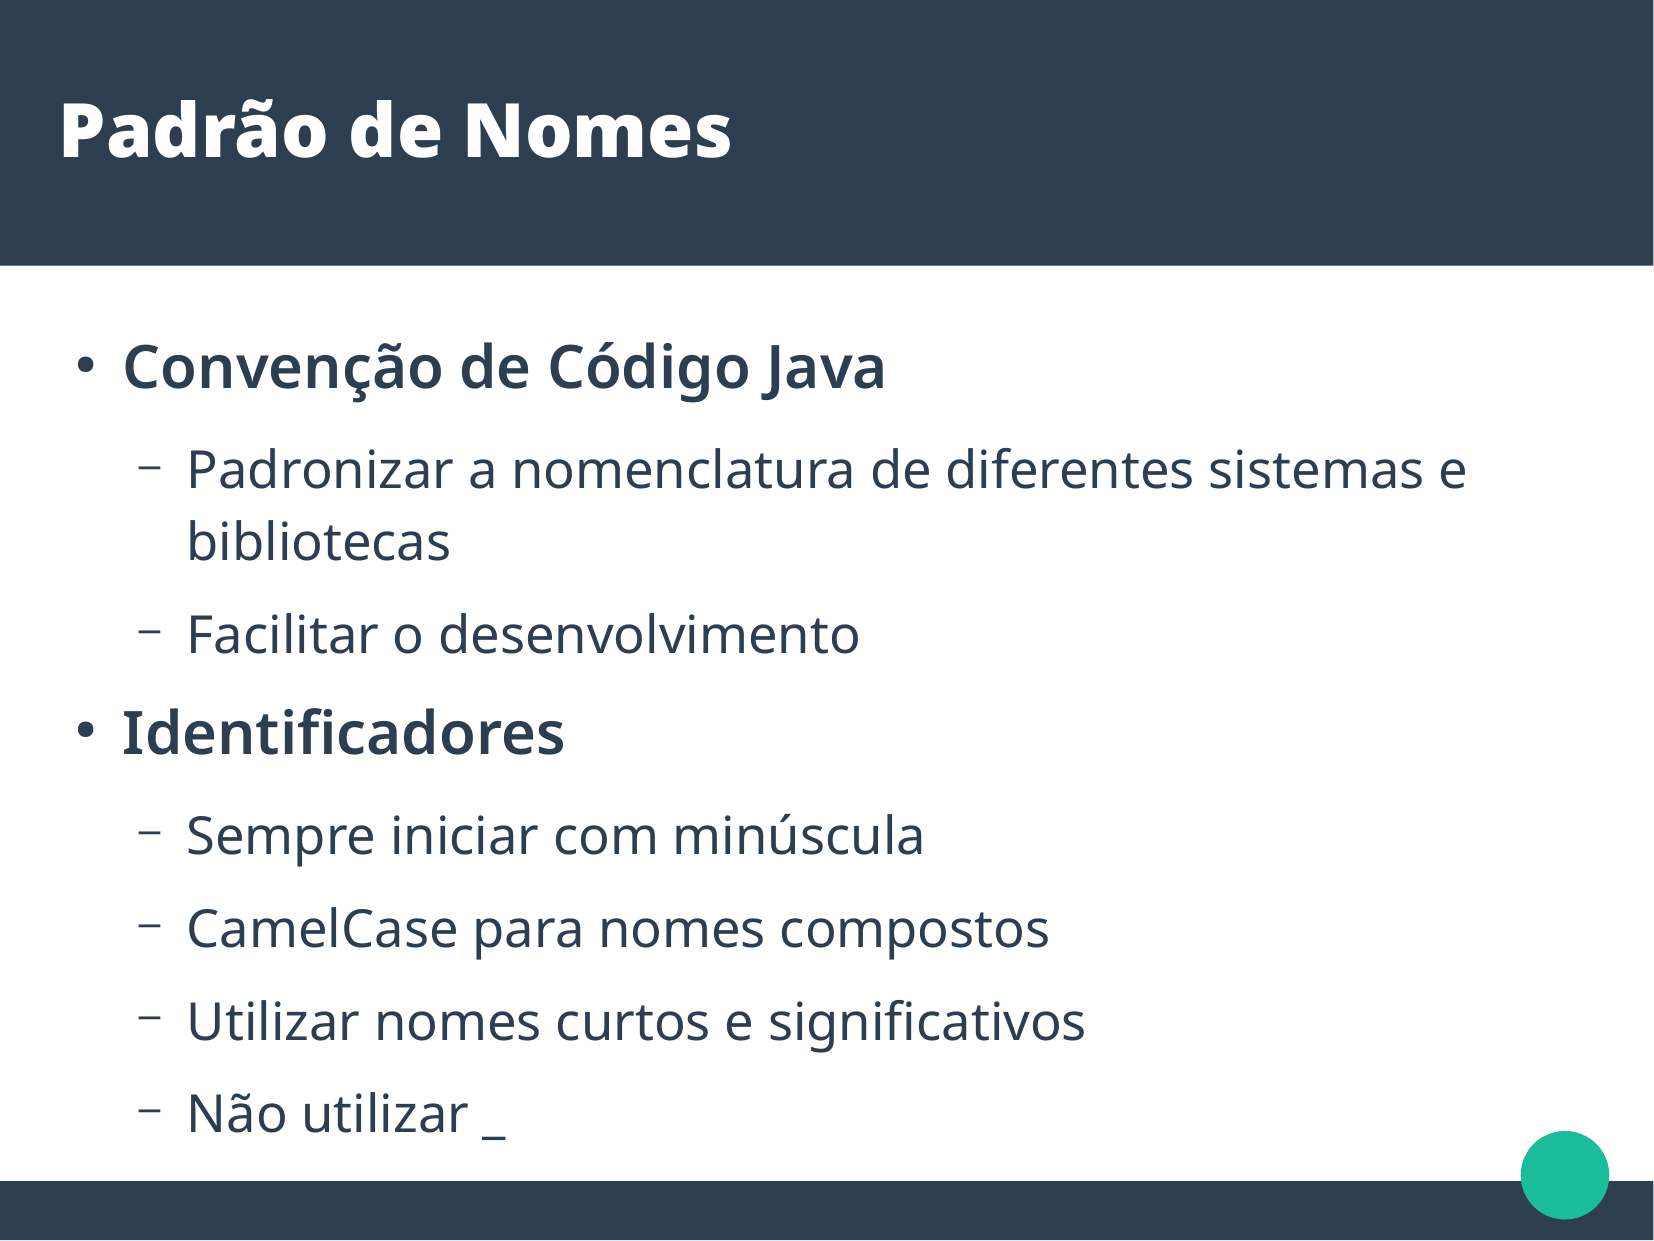

# Padrão de Nomes
Convenção de Código Java
Padronizar a nomenclatura de diferentes sistemas e bibliotecas
Facilitar o desenvolvimento
Identificadores
Sempre iniciar com minúscula
CamelCase para nomes compostos
Utilizar nomes curtos e significativos
Não utilizar _